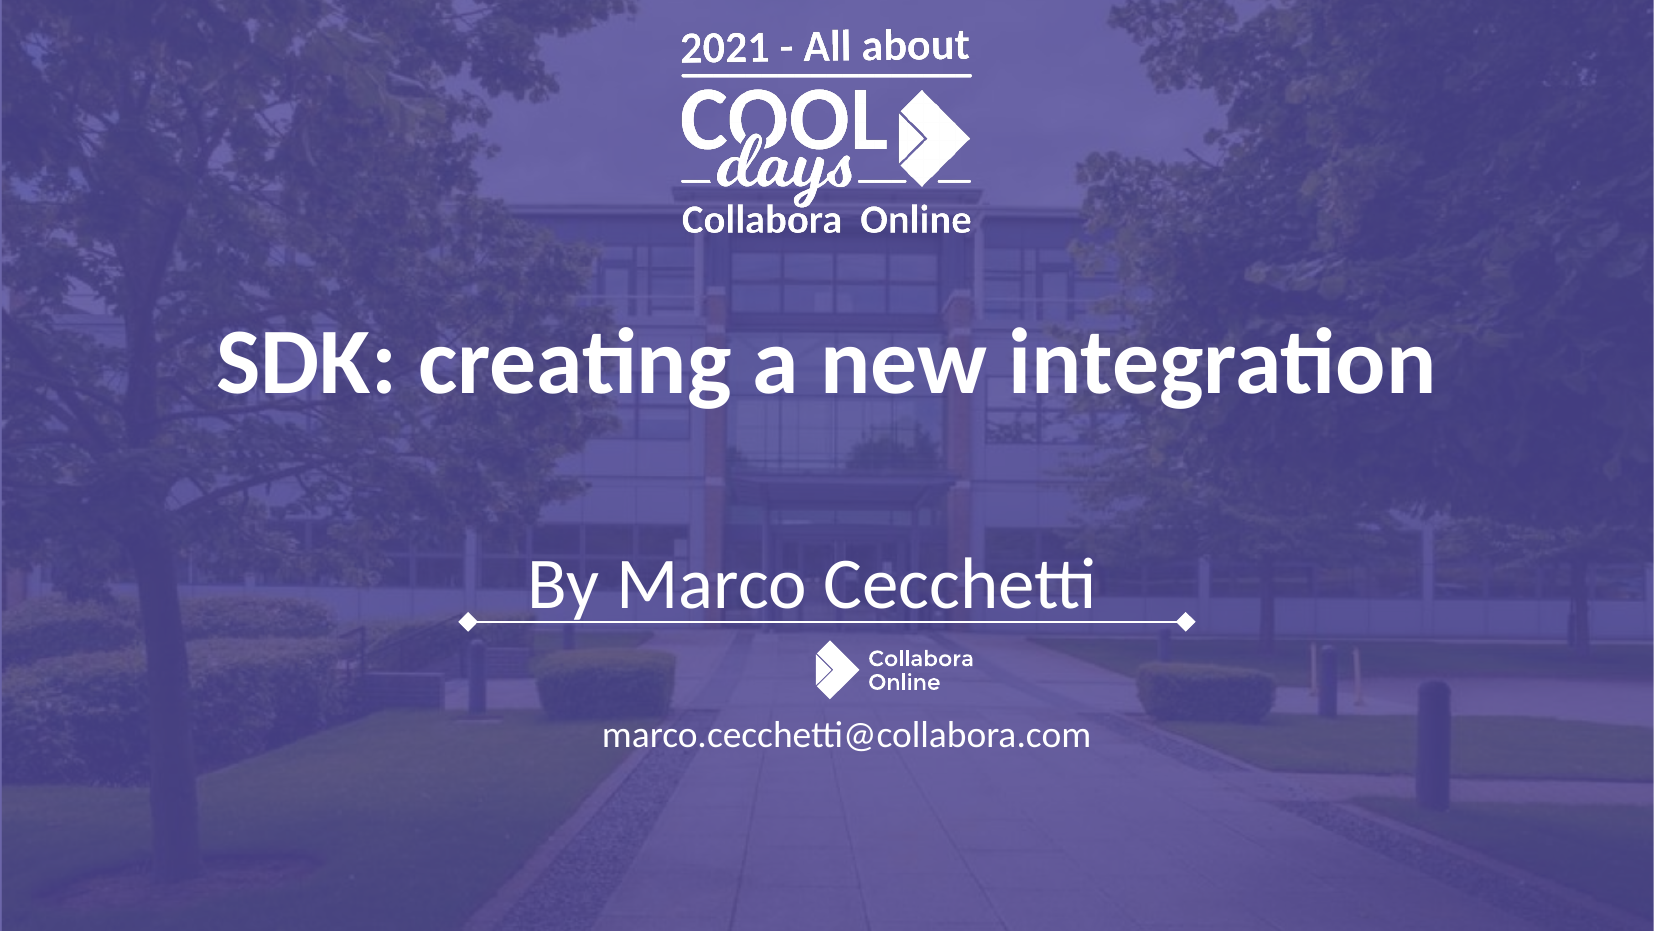

# SDK: creating a new integration
By Marco Cecchetti
marco.cecchetti@collabora.com